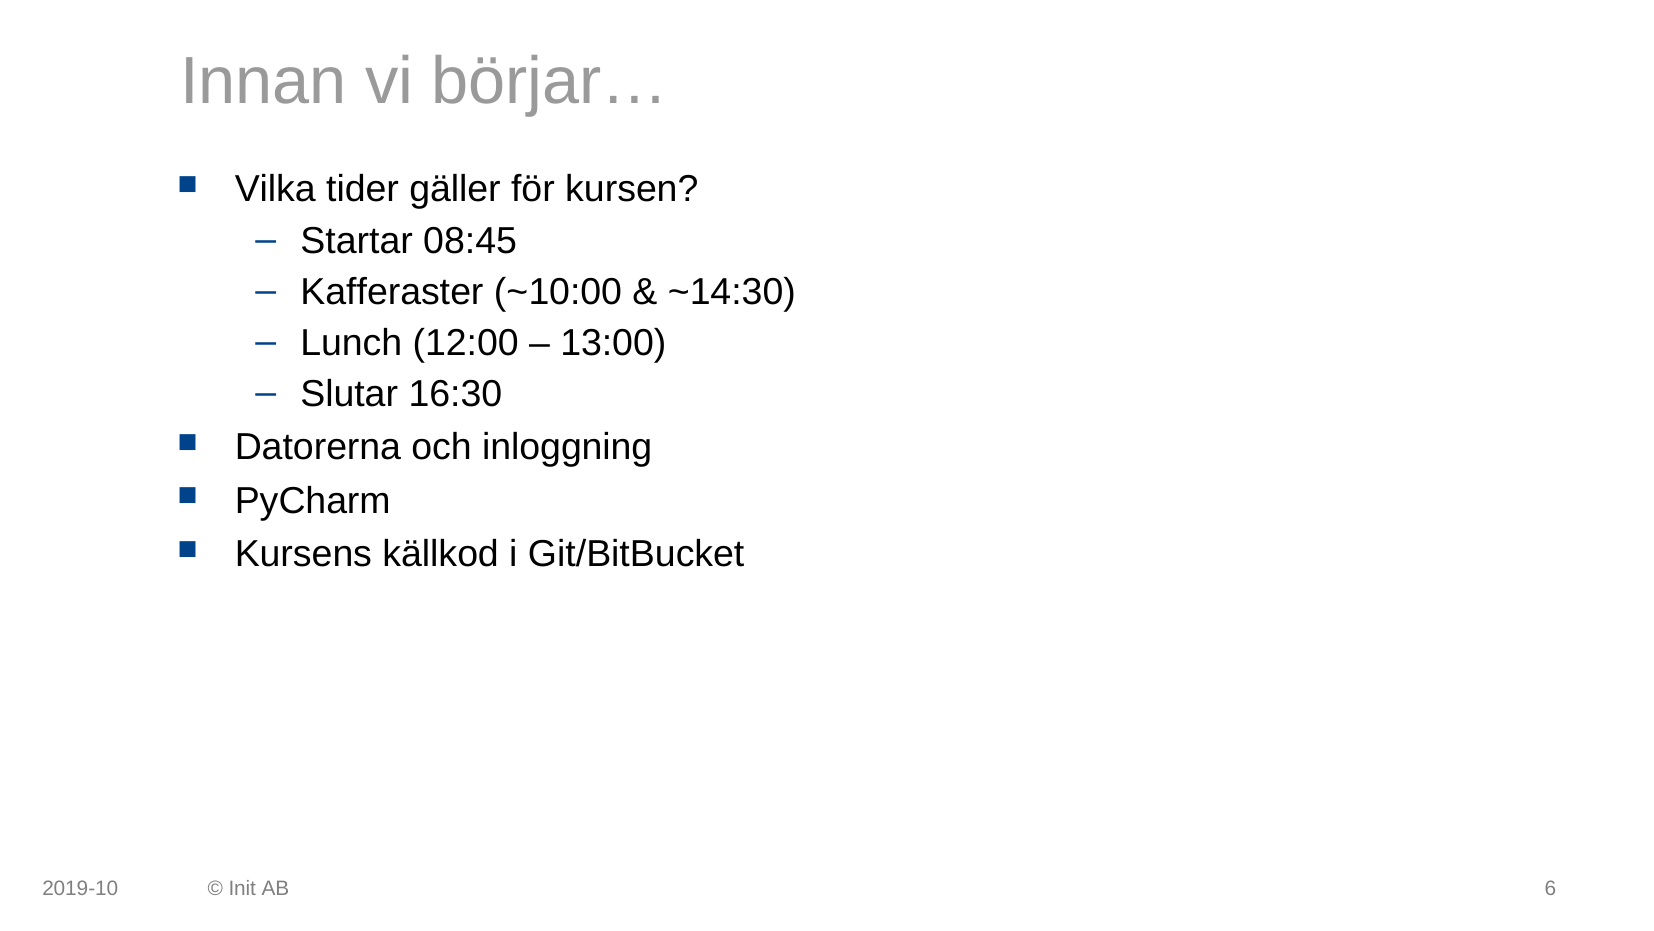

Innan vi börjar…
Vilka tider gäller för kursen?
Startar 08:45
Kafferaster (~10:00 & ~14:30)
Lunch (12:00 – 13:00)
Slutar 16:30
Datorerna och inloggning
PyCharm
Kursens källkod i Git/BitBucket
2019-10
© Init AB